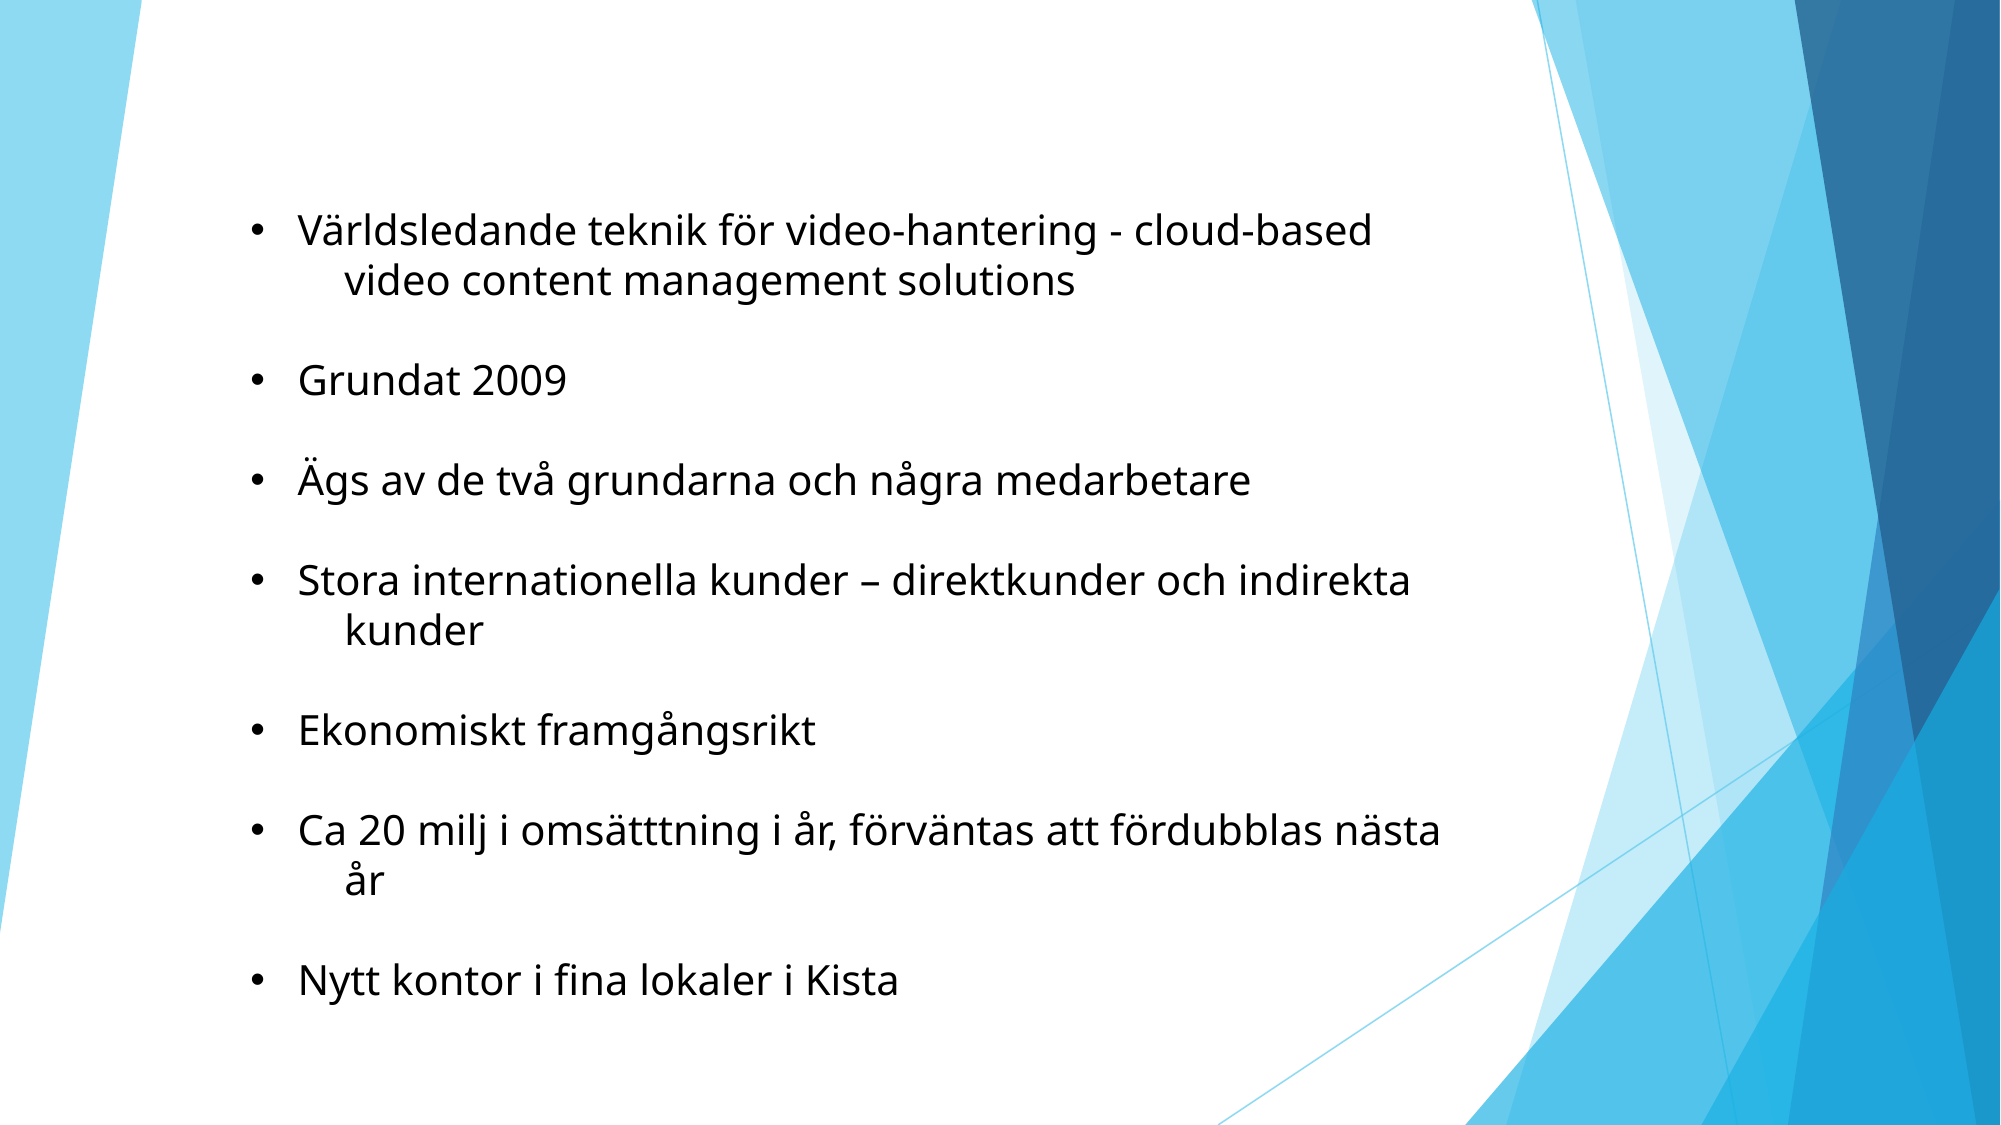

Världsledande teknik för video-hantering - cloud-based video content management solutions
Grundat 2009
Ägs av de två grundarna och några medarbetare
Stora internationella kunder – direktkunder och indirekta kunder
Ekonomiskt framgångsrikt
Ca 20 milj i omsätttning i år, förväntas att fördubblas nästa år
Nytt kontor i fina lokaler i Kista